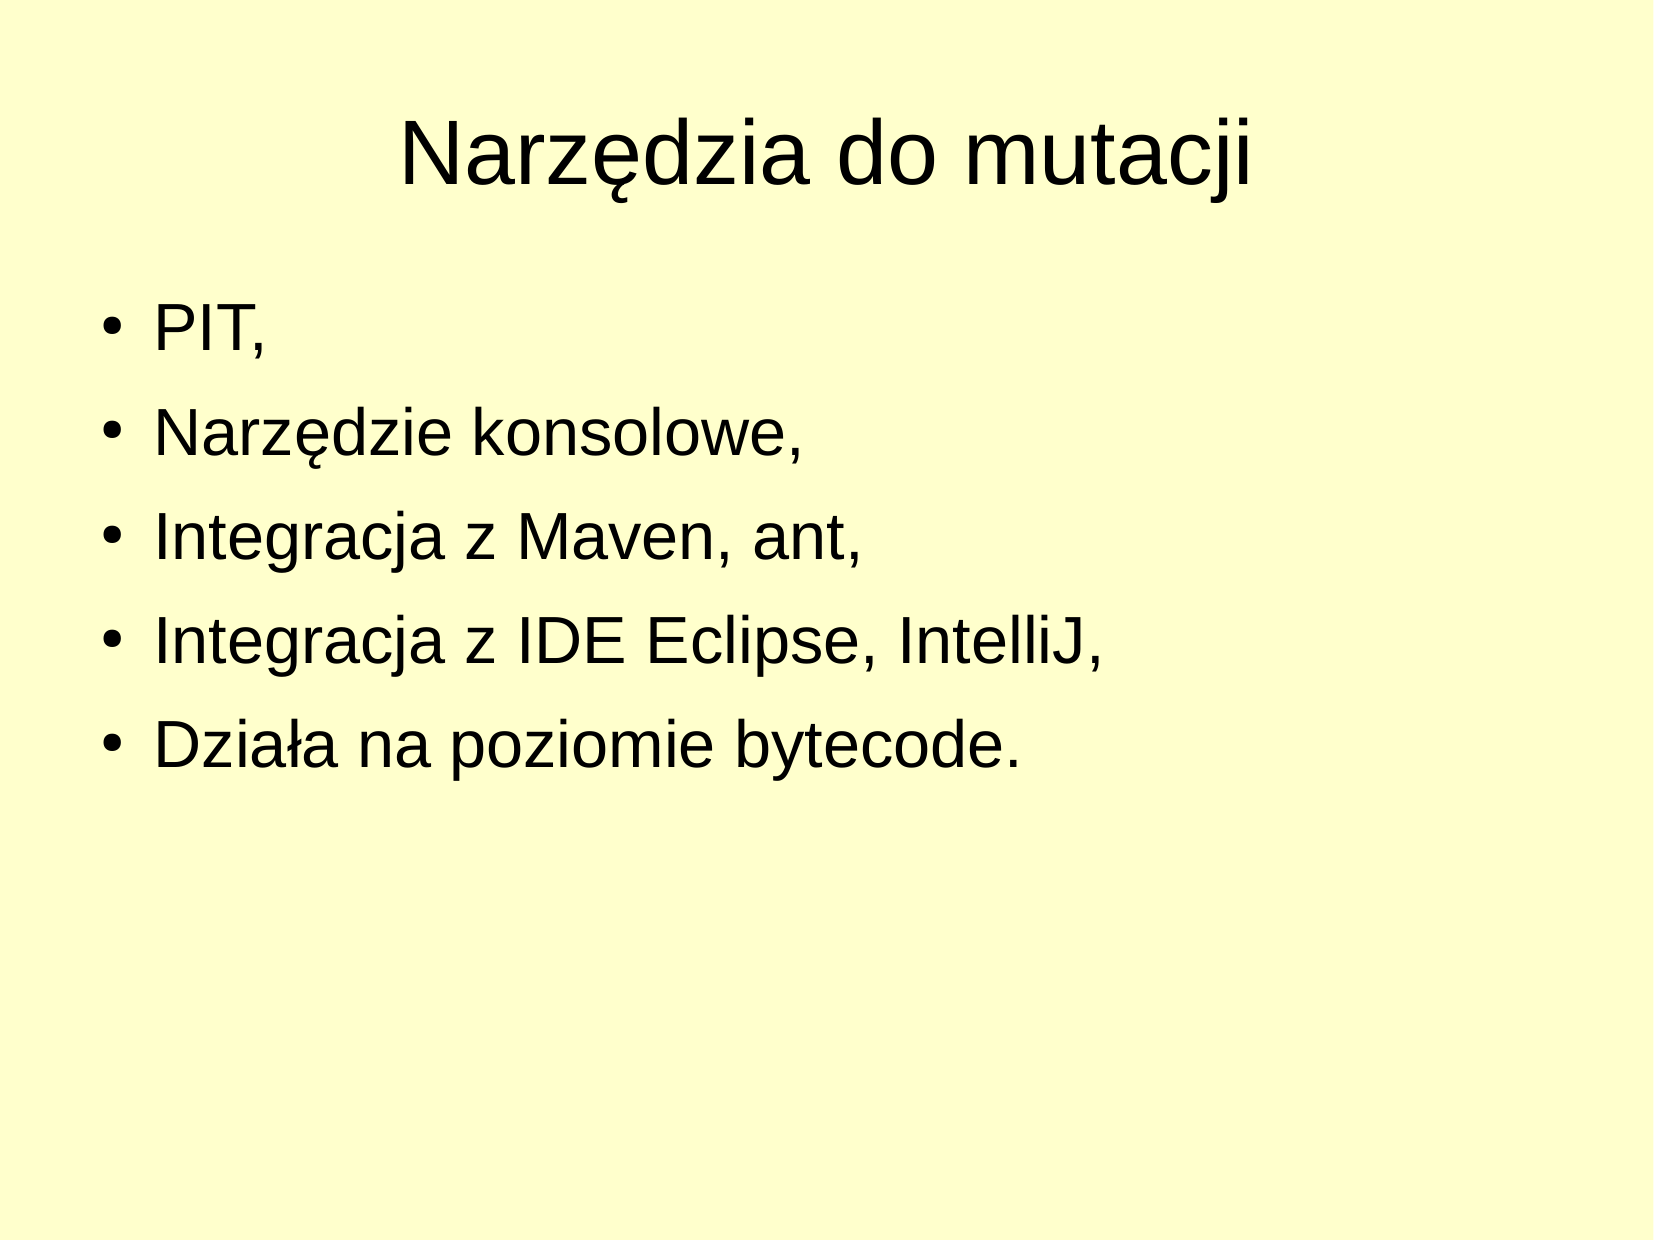

# Narzędzia do mutacji
PIT,
Narzędzie konsolowe,
Integracja z Maven, ant,
Integracja z IDE Eclipse, IntelliJ,
Działa na poziomie bytecode.